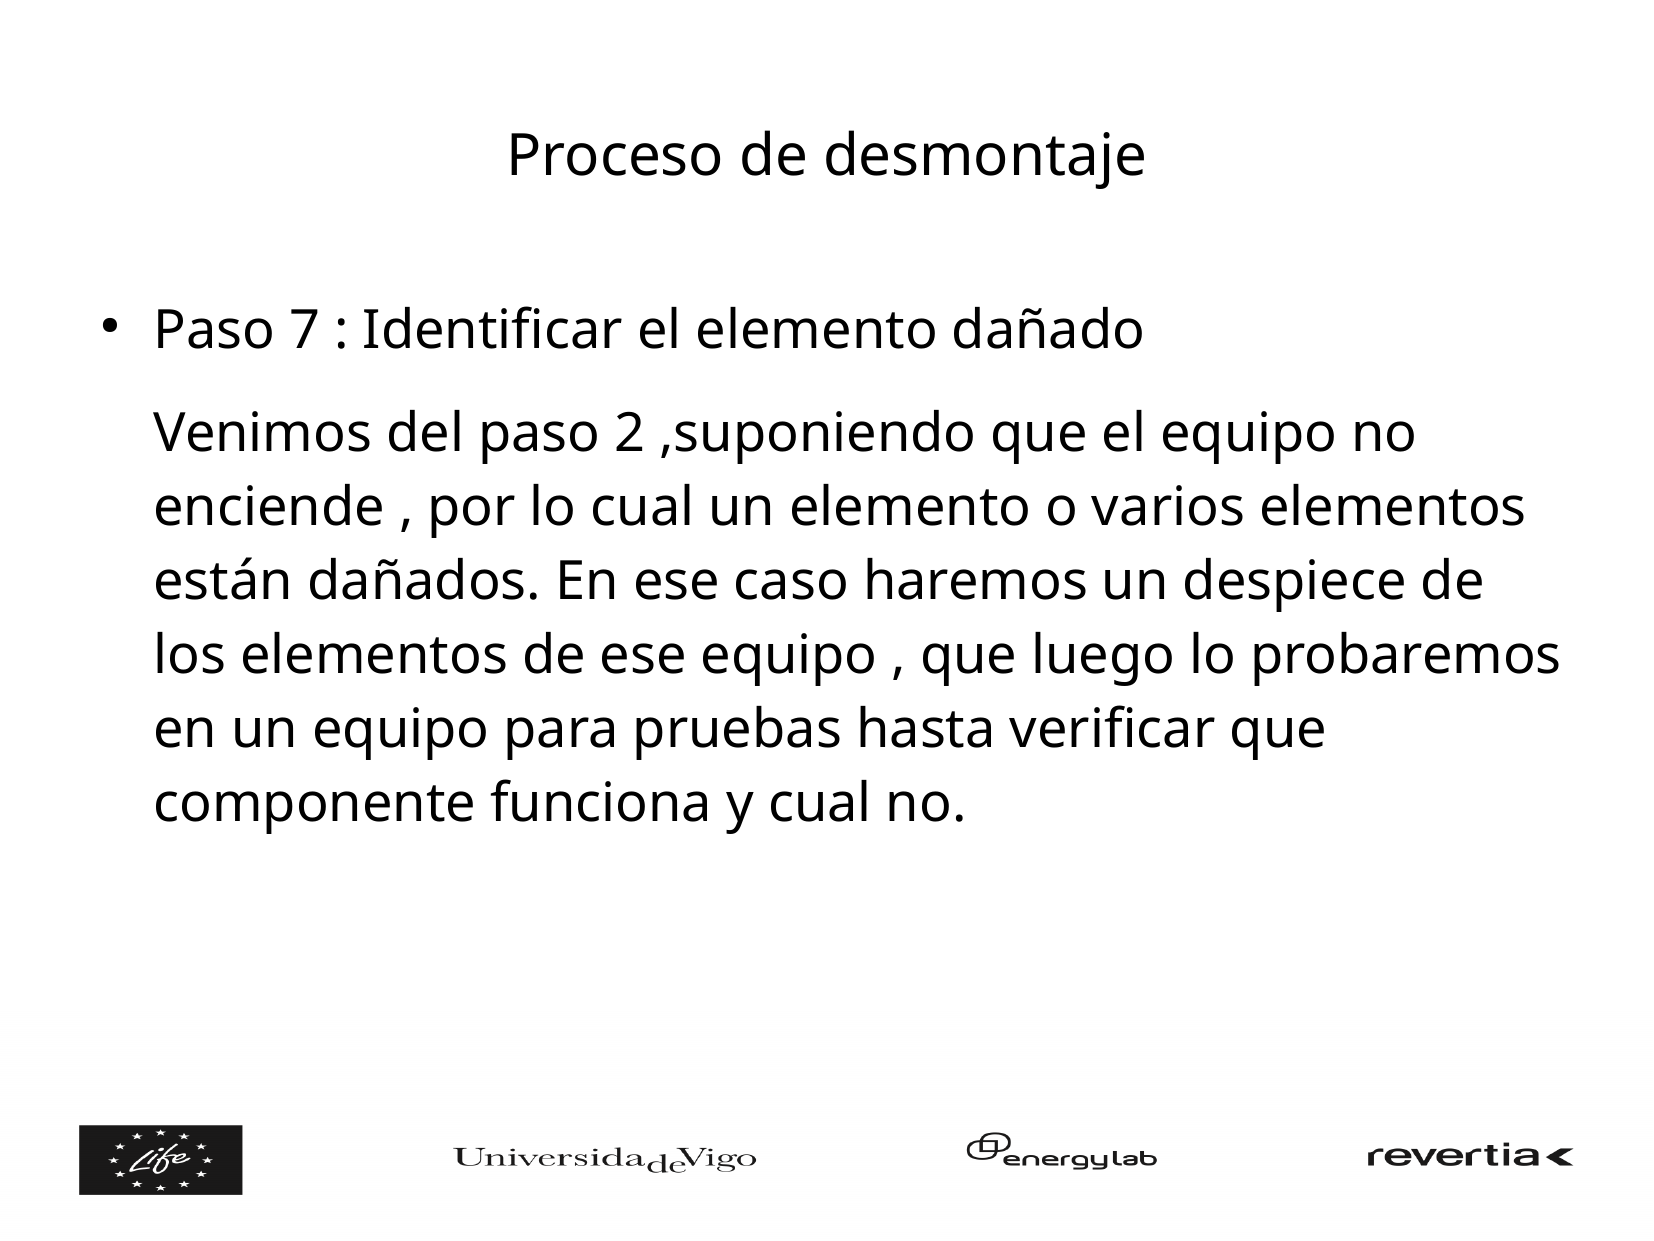

# Proceso de desmontaje
Paso 7 : Identificar el elemento dañado
Venimos del paso 2 ,suponiendo que el equipo no enciende , por lo cual un elemento o varios elementos están dañados. En ese caso haremos un despiece de los elementos de ese equipo , que luego lo probaremos en un equipo para pruebas hasta verificar que componente funciona y cual no.